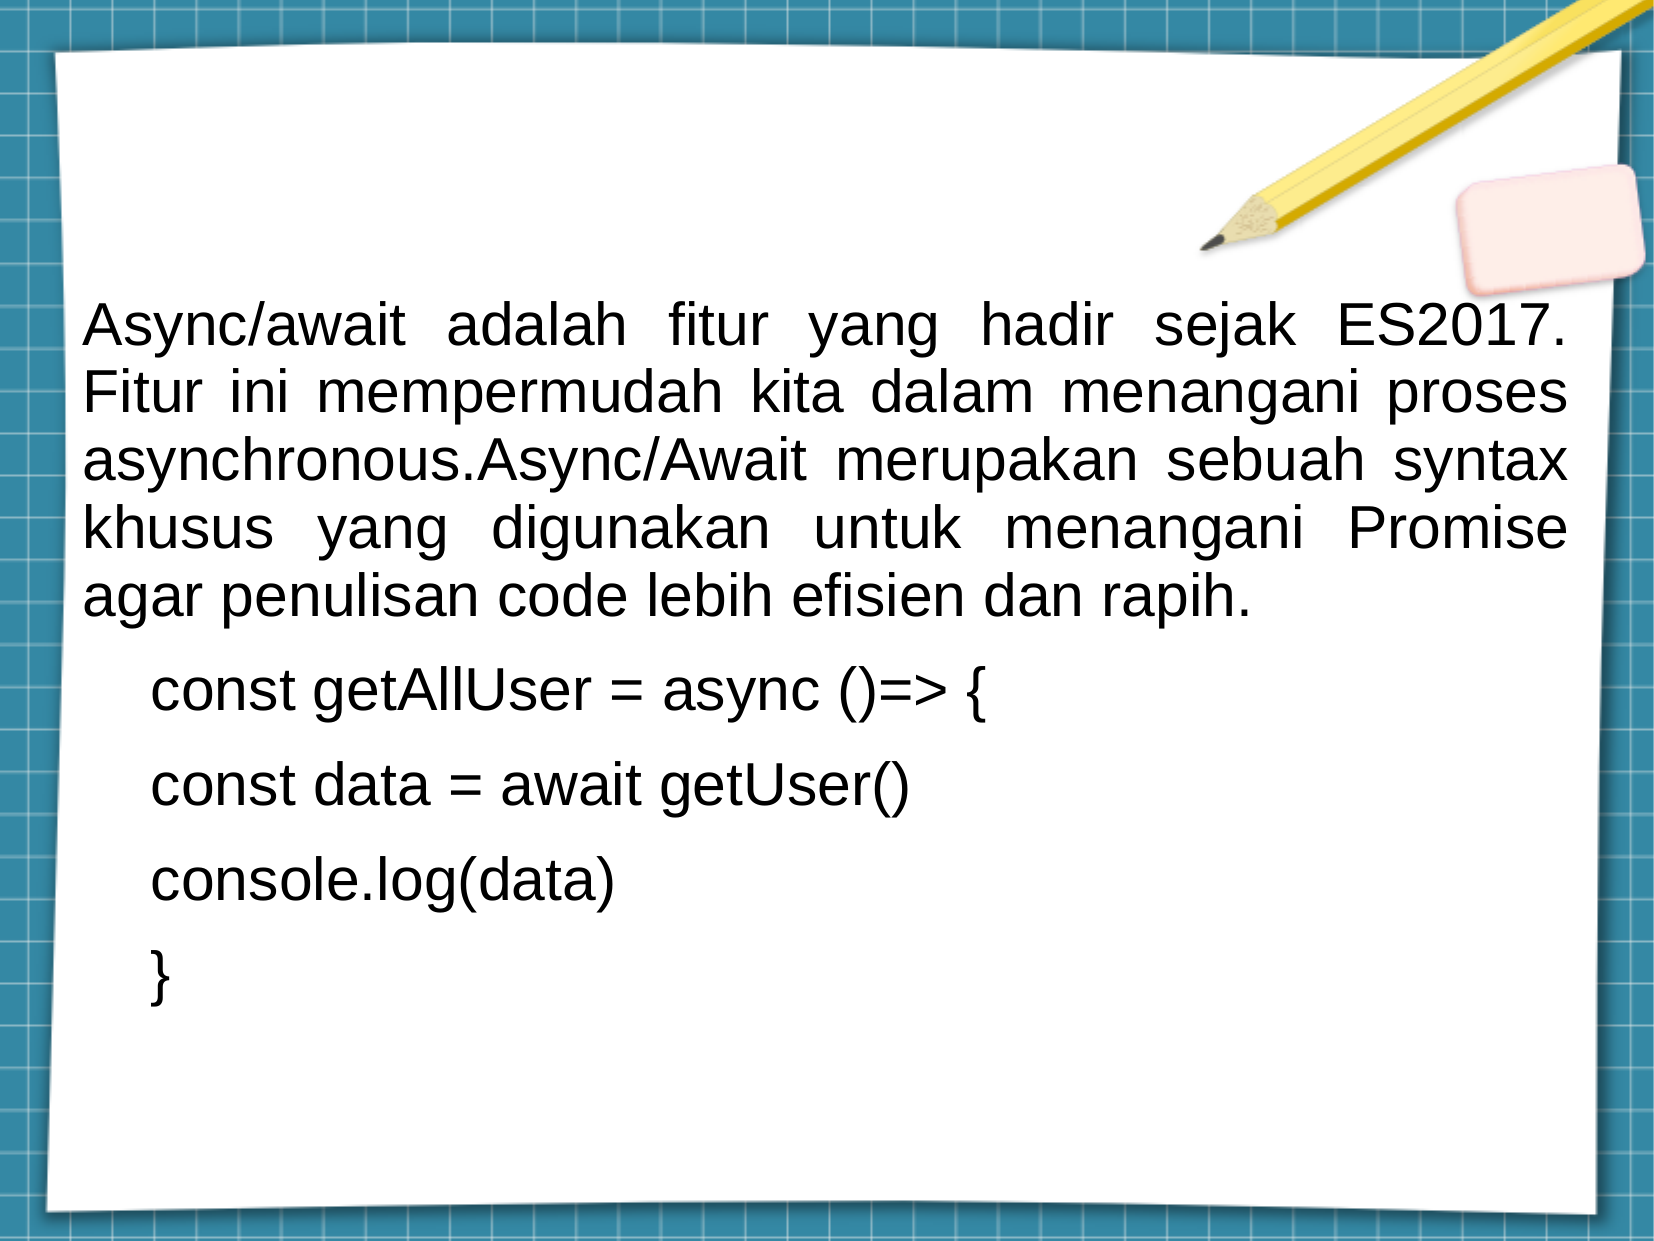

# Async/await adalah fitur yang hadir sejak ES2017. Fitur ini mempermudah kita dalam menangani proses asynchronous.Async/Await merupakan sebuah syntax khusus yang digunakan untuk menangani Promise agar penulisan code lebih efisien dan rapih.
 const getAllUser = async ()=> {
 	const data = await getUser()
 	console.log(data)
 }